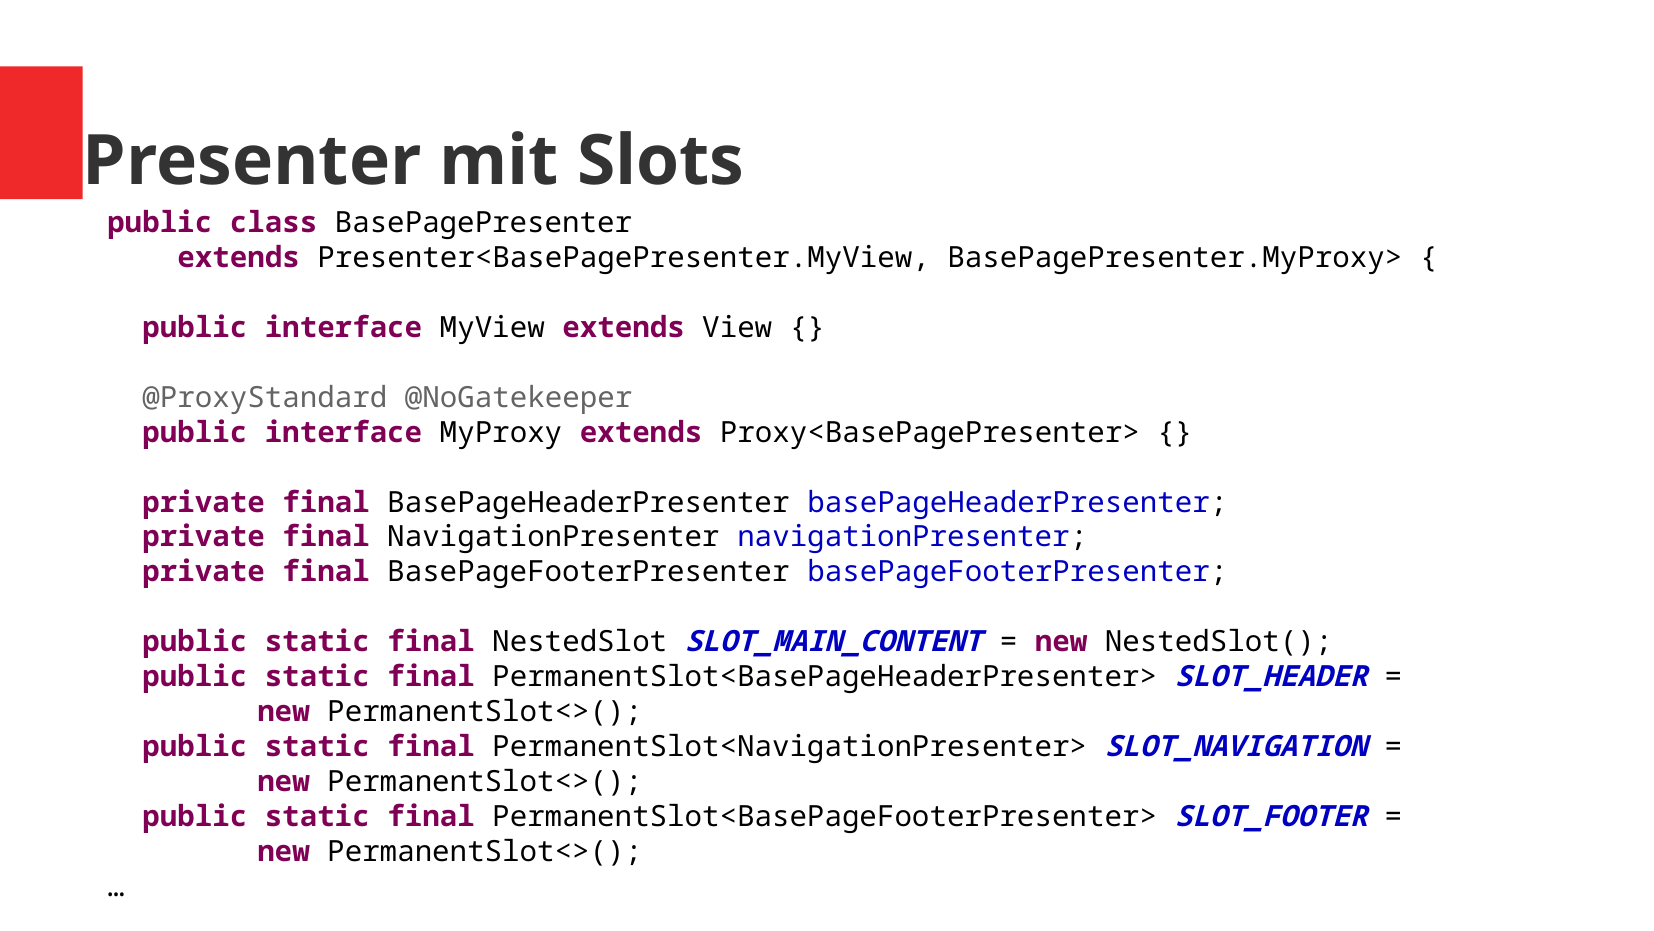

# Presenter mit Slots
public class BasePagePresenter
 extends Presenter<BasePagePresenter.MyView, BasePagePresenter.MyProxy> {
 public interface MyView extends View {}
 @ProxyStandard @NoGatekeeper
 public interface MyProxy extends Proxy<BasePagePresenter> {}
 private final BasePageHeaderPresenter basePageHeaderPresenter;
 private final NavigationPresenter navigationPresenter;
 private final BasePageFooterPresenter basePageFooterPresenter;
 public static final NestedSlot SLOT_MAIN_CONTENT = new NestedSlot();
 public static final PermanentSlot<BasePageHeaderPresenter> SLOT_HEADER =
	new PermanentSlot<>();
 public static final PermanentSlot<NavigationPresenter> SLOT_NAVIGATION =
	new PermanentSlot<>();
 public static final PermanentSlot<BasePageFooterPresenter> SLOT_FOOTER =
	new PermanentSlot<>();
…